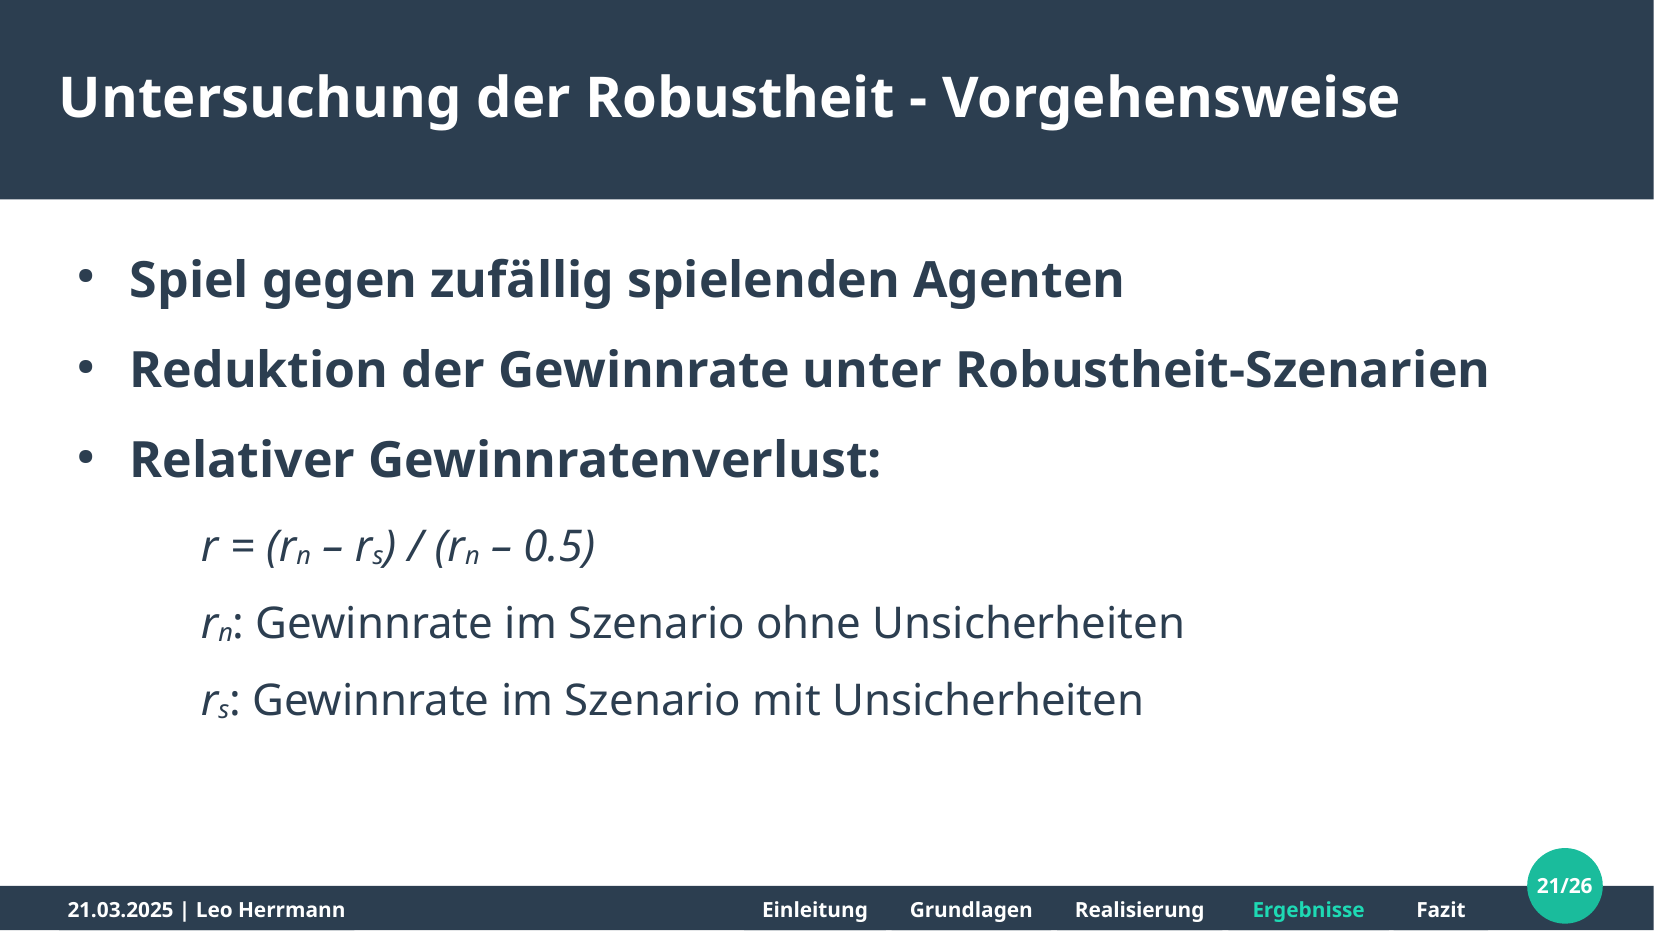

# Untersuchung der Robustheit - Vorgehensweise
Spiel gegen zufällig spielenden Agenten
Reduktion der Gewinnrate unter Robustheit-Szenarien
Relativer Gewinnratenverlust:
r = (rn – rs) / (rn – 0.5)
rn: Gewinnrate im Szenario ohne Unsicherheiten
rs: Gewinnrate im Szenario mit Unsicherheiten
Einleitung
Grundlagen
Realisierung
Ergebnisse
Fazit